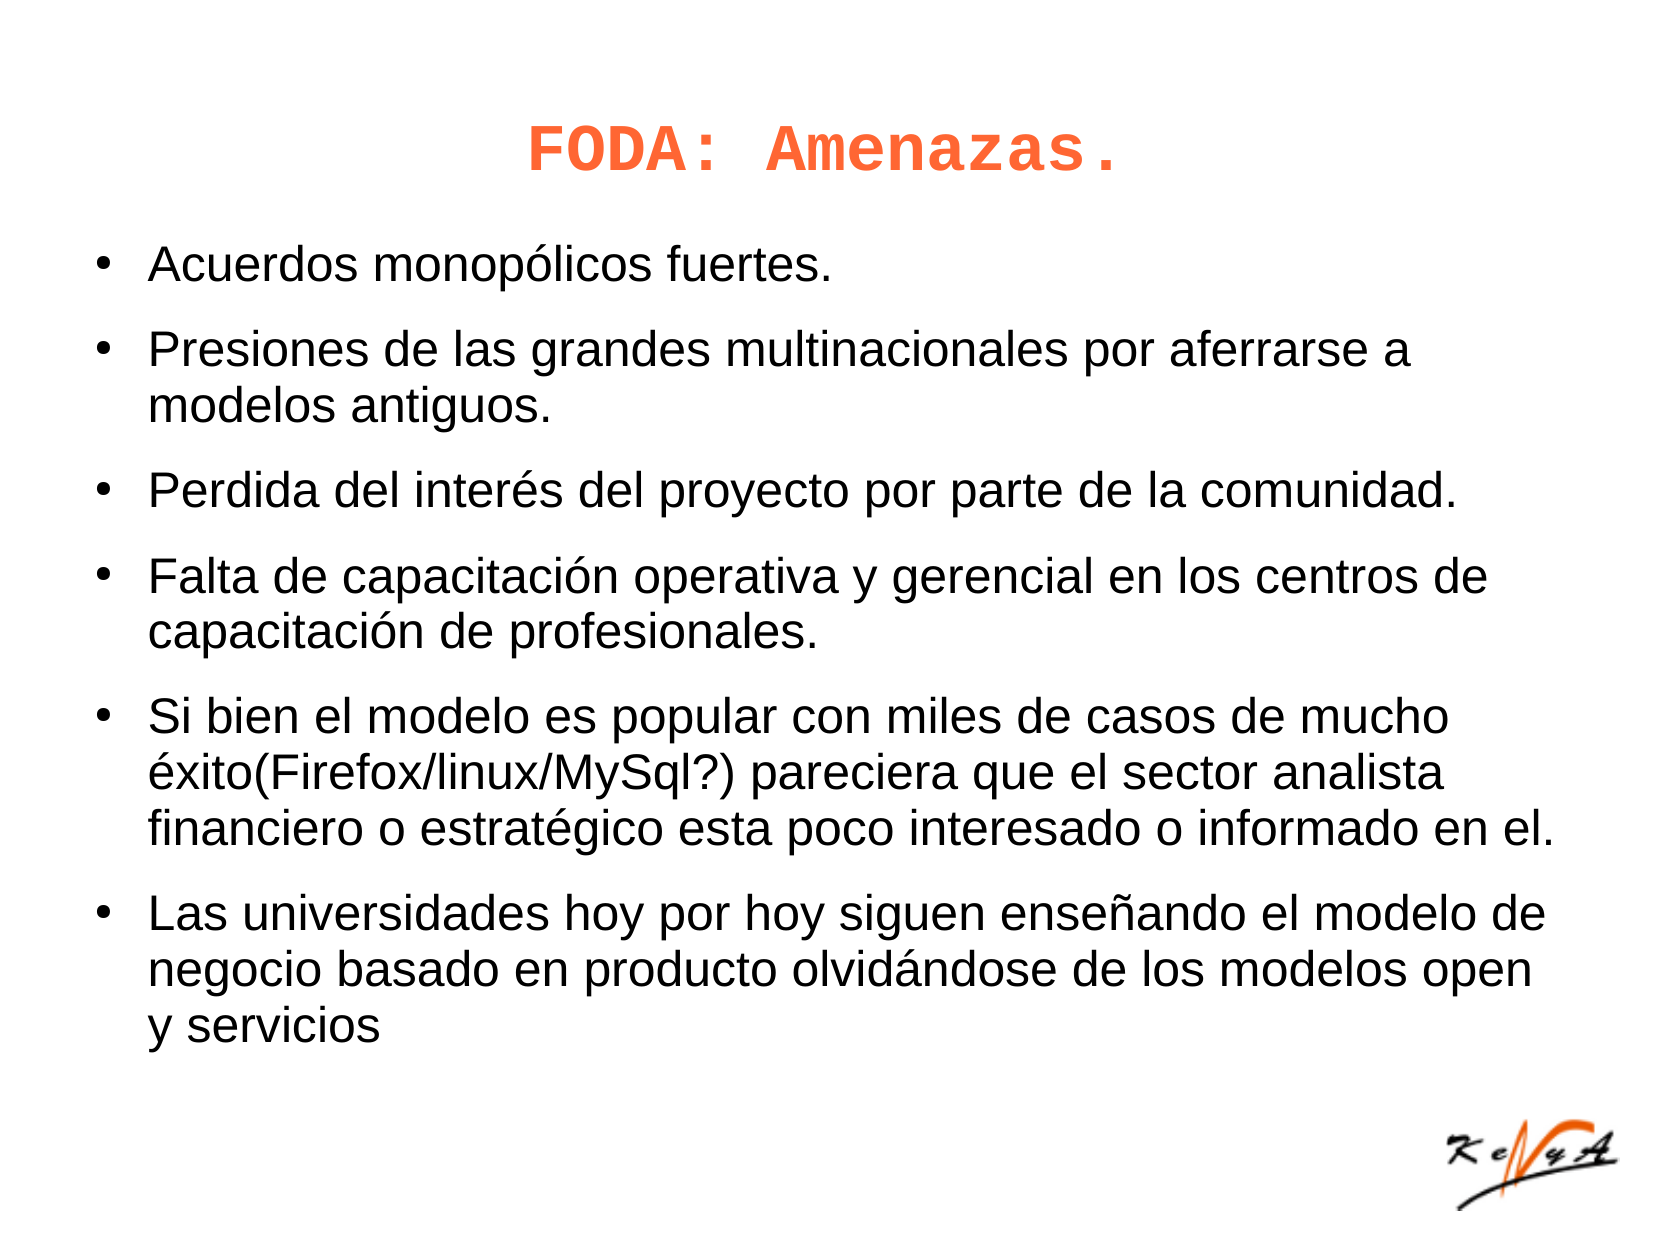

# FODA: Amenazas.
Acuerdos monopólicos fuertes.
Presiones de las grandes multinacionales por aferrarse a modelos antiguos.
Perdida del interés del proyecto por parte de la comunidad.
Falta de capacitación operativa y gerencial en los centros de capacitación de profesionales.
Si bien el modelo es popular con miles de casos de mucho éxito(Firefox/linux/MySql?) pareciera que el sector analista financiero o estratégico esta poco interesado o informado en el.
Las universidades hoy por hoy siguen enseñando el modelo de negocio basado en producto olvidándose de los modelos open y servicios